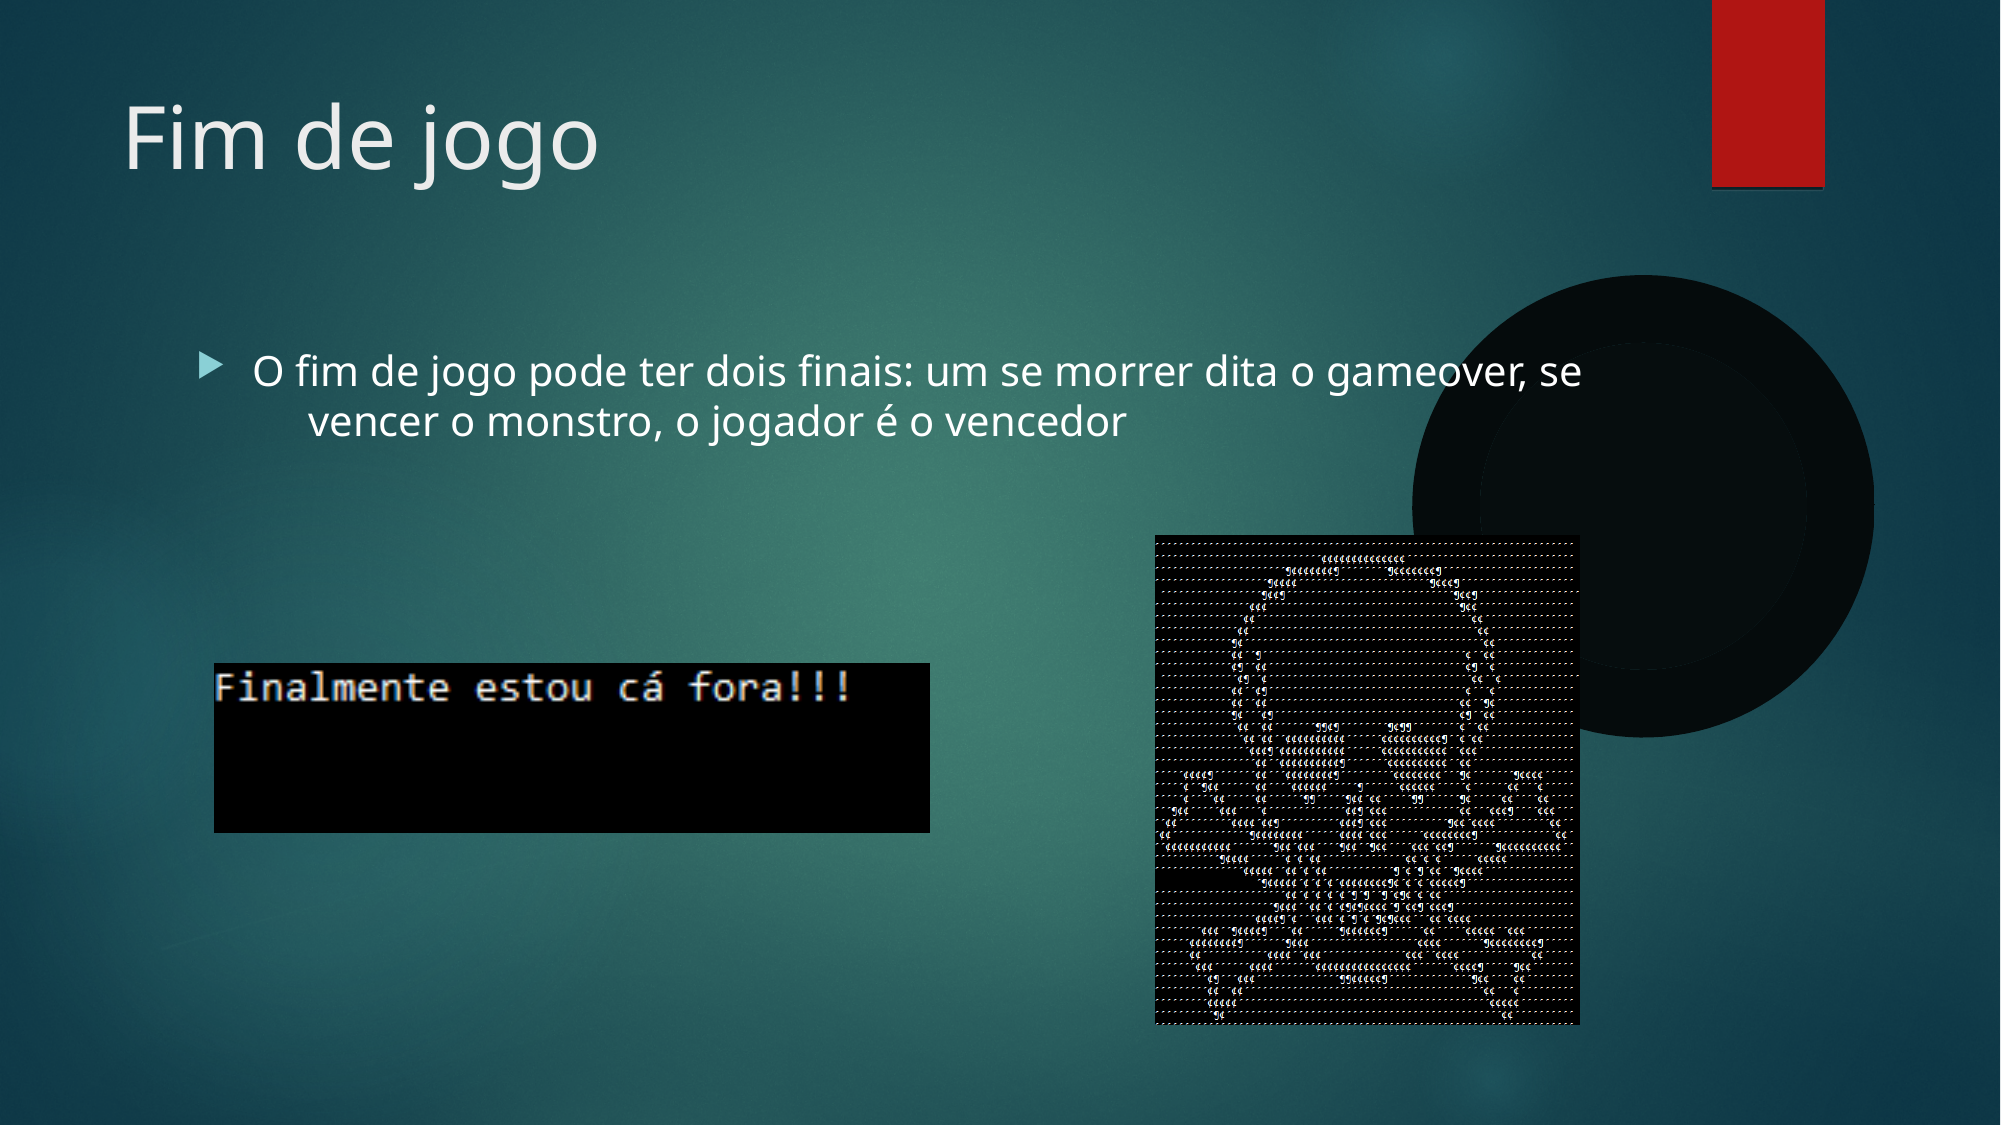

# Fim de jogo
O fim de jogo pode ter dois finais: um se morrer dita o gameover, se vencer o monstro, o jogador é o vencedor